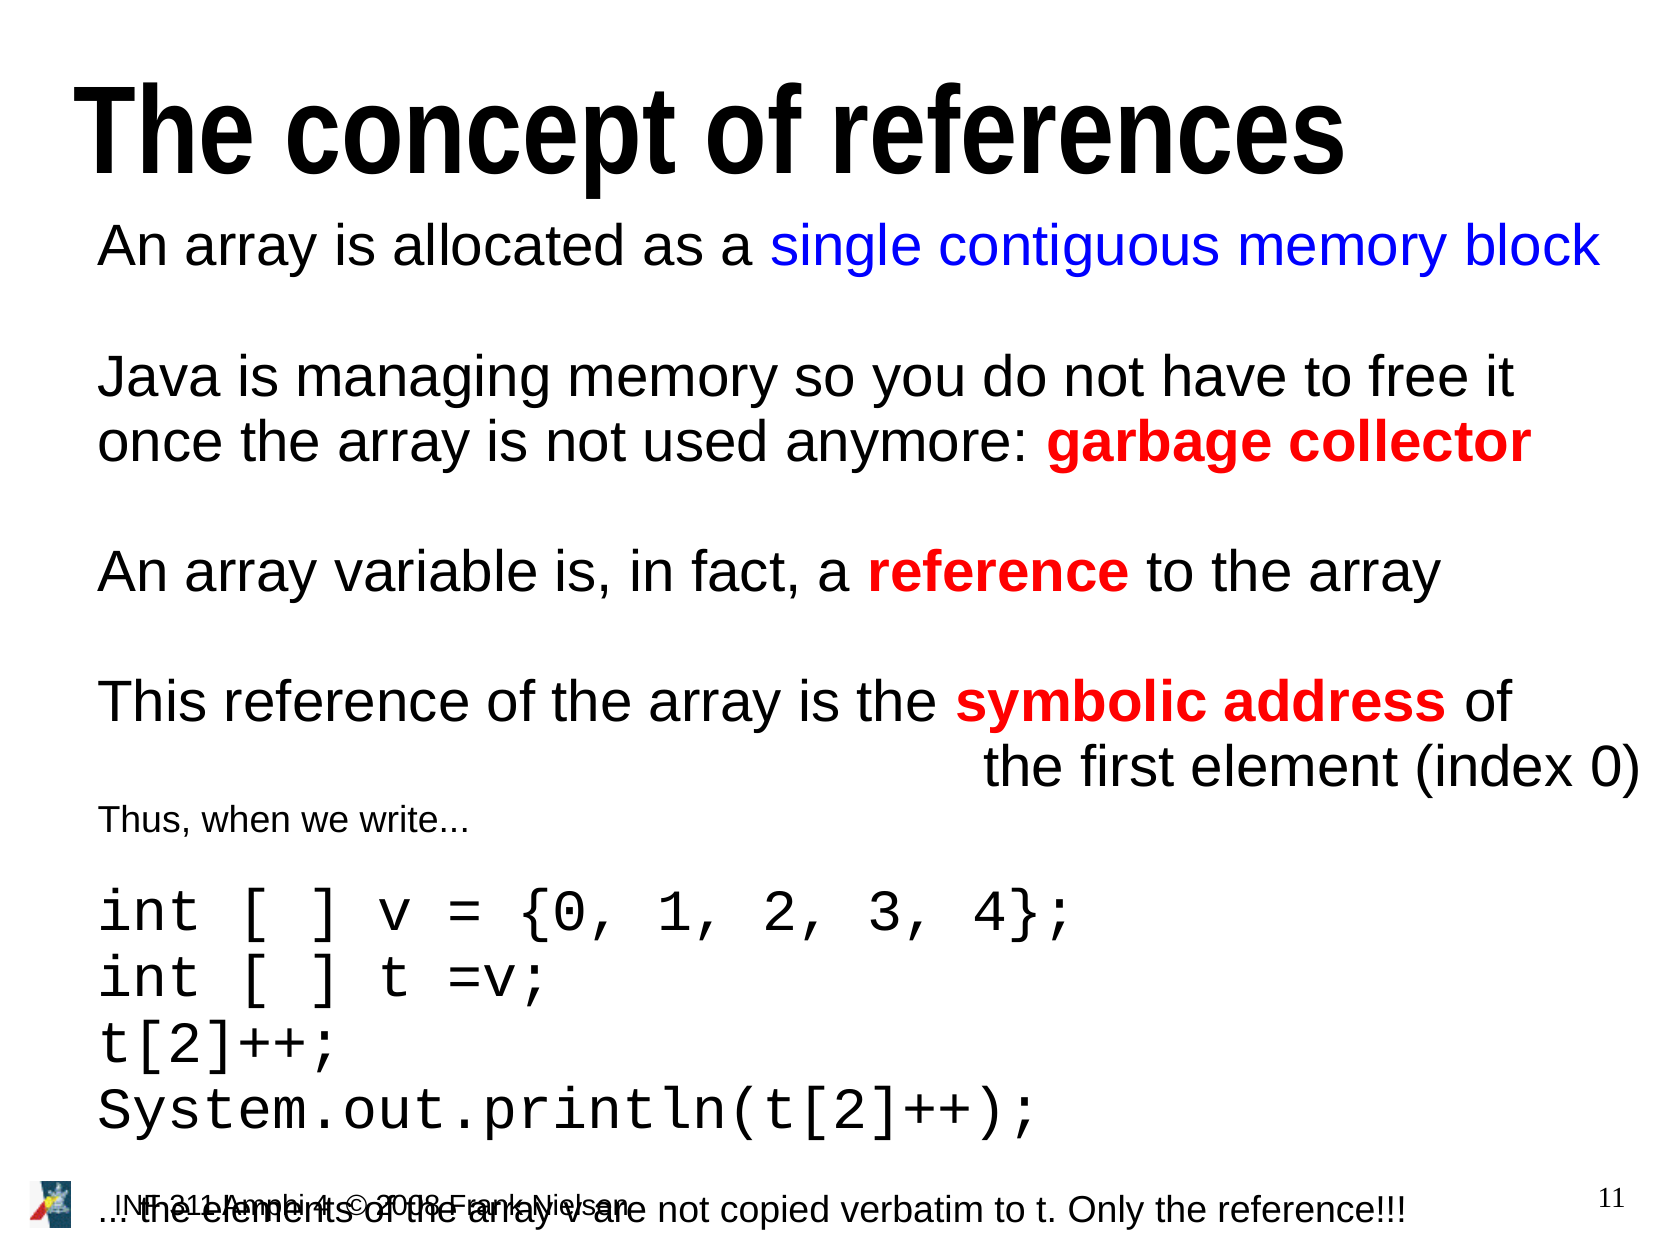

The concept of references
An array is allocated as a single contiguous memory block
Java is managing memory so you do not have to free it
once the array is not used anymore: garbage collector
An array variable is, in fact, a reference to the array
This reference of the array is the symbolic address of
												the first element (index 0)
Thus, when we write...
int [ ] v = {0, 1, 2, 3, 4};
int [ ] t =v;
t[2]++;
System.out.println(t[2]++);
... the elements of the array v are not copied verbatim to t. Only the reference!!!